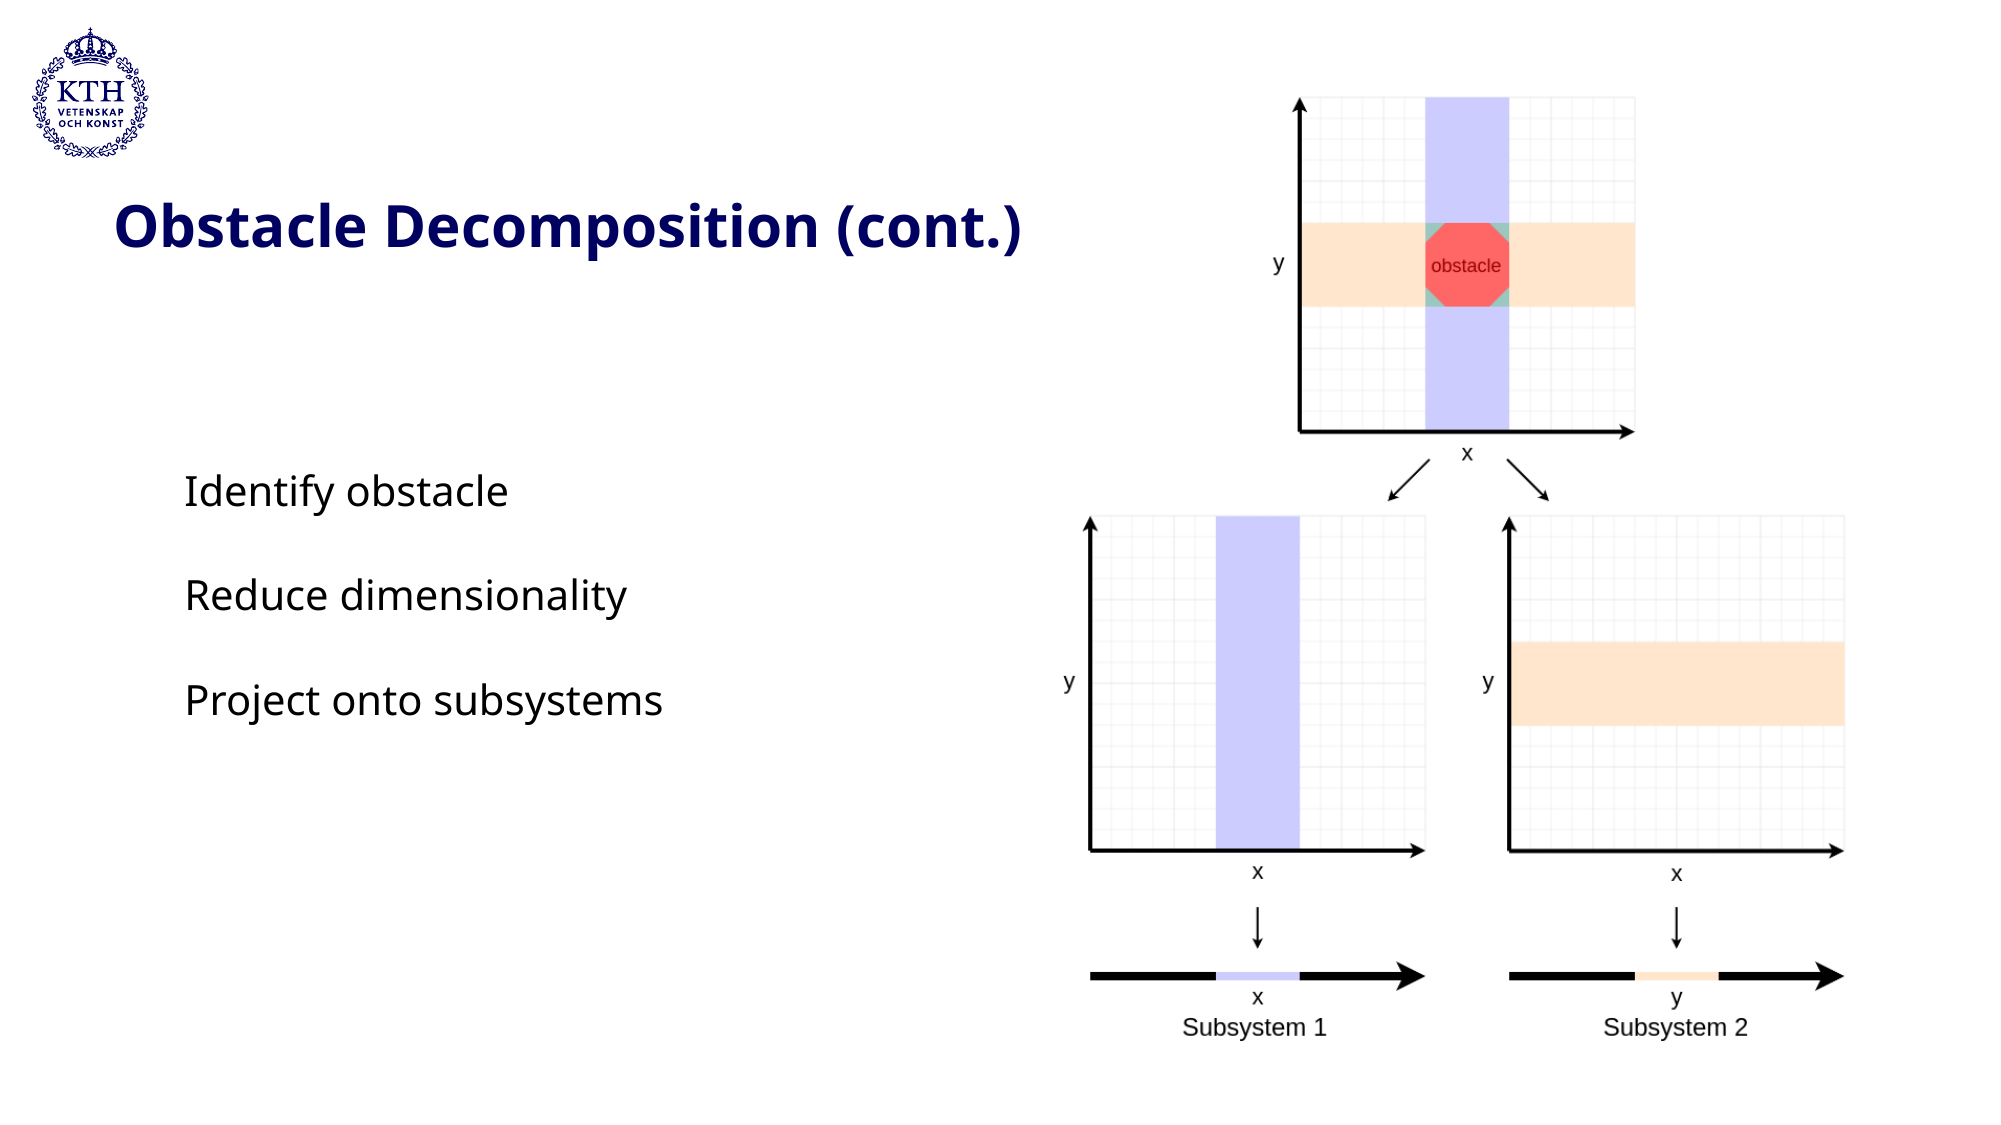

Obstacle Decomposition (cont.)
#
Identify obstacle
Reduce dimensionality
Project onto subsystems